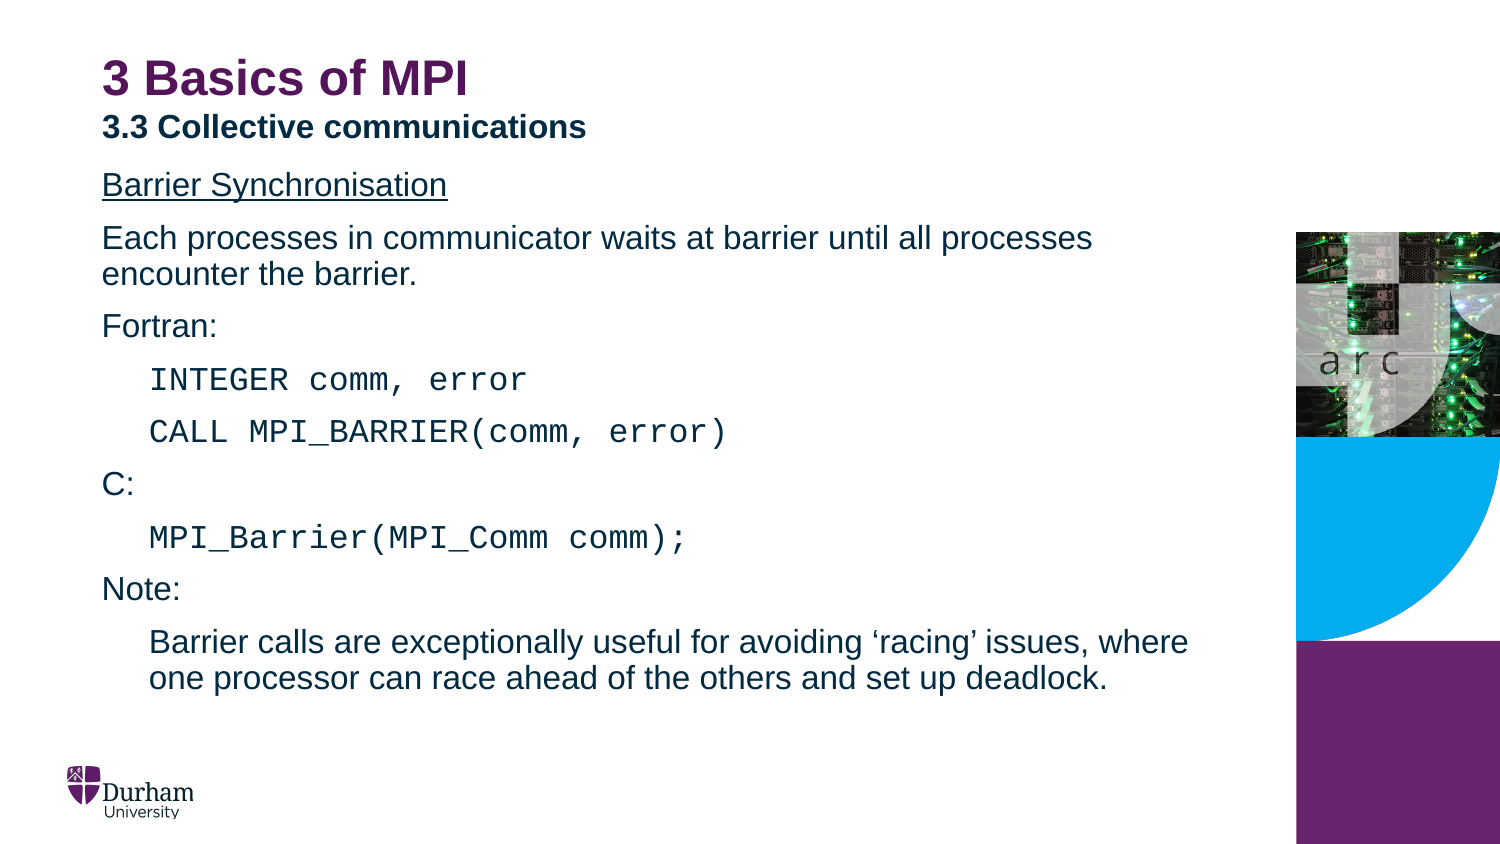

# 3 Basics of MPI 3.3 Collective communications
Barrier Synchronisation
Each processes in communicator waits at barrier until all processes encounter the barrier.
Fortran:
	INTEGER comm, error
	CALL MPI_BARRIER(comm, error)
C:
	MPI_Barrier(MPI_Comm comm);
Note:
	Barrier calls are exceptionally useful for avoiding ‘racing’ issues, where one processor can race ahead of the others and set up deadlock.